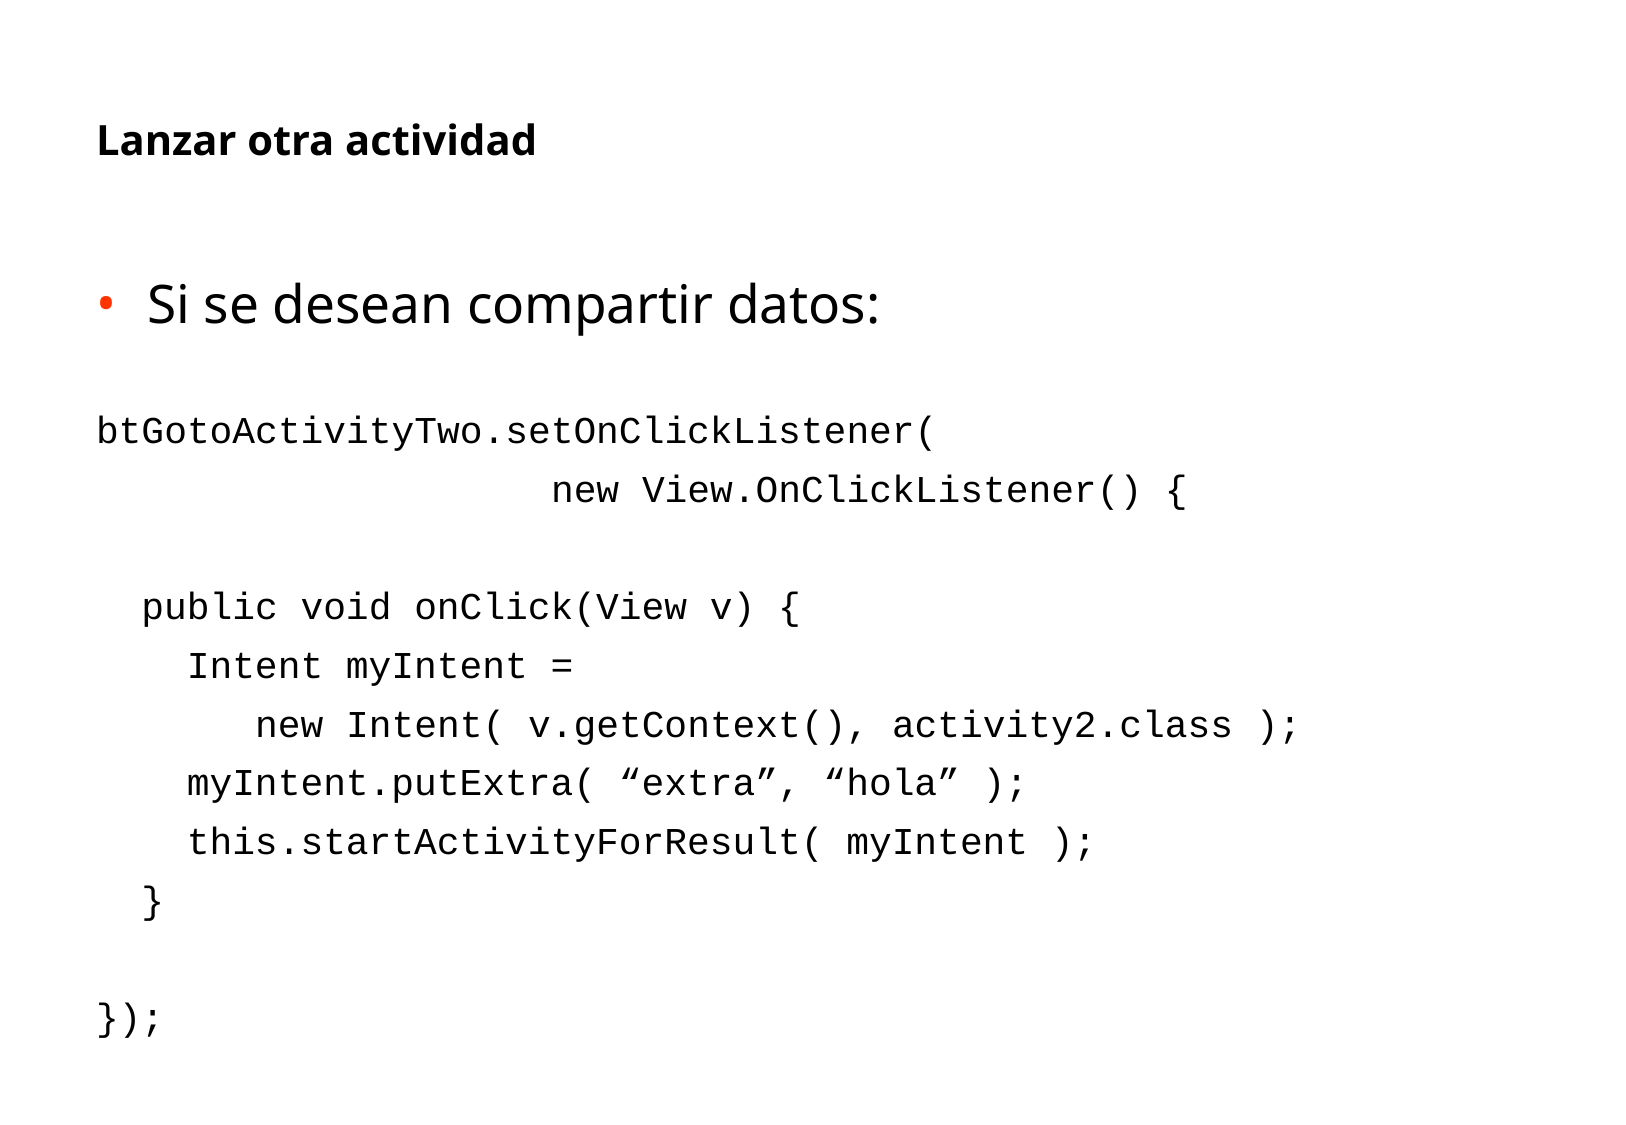

# Lanzar otra actividad
Si se desean compartir datos:
btGotoActivityTwo.setOnClickListener(
 new View.OnClickListener() {
 public void onClick(View v) {
 Intent myIntent =
 new Intent( v.getContext(), activity2.class );
 myIntent.putExtra( “extra”, “hola” );
 this.startActivityForResult( myIntent );
 }
});